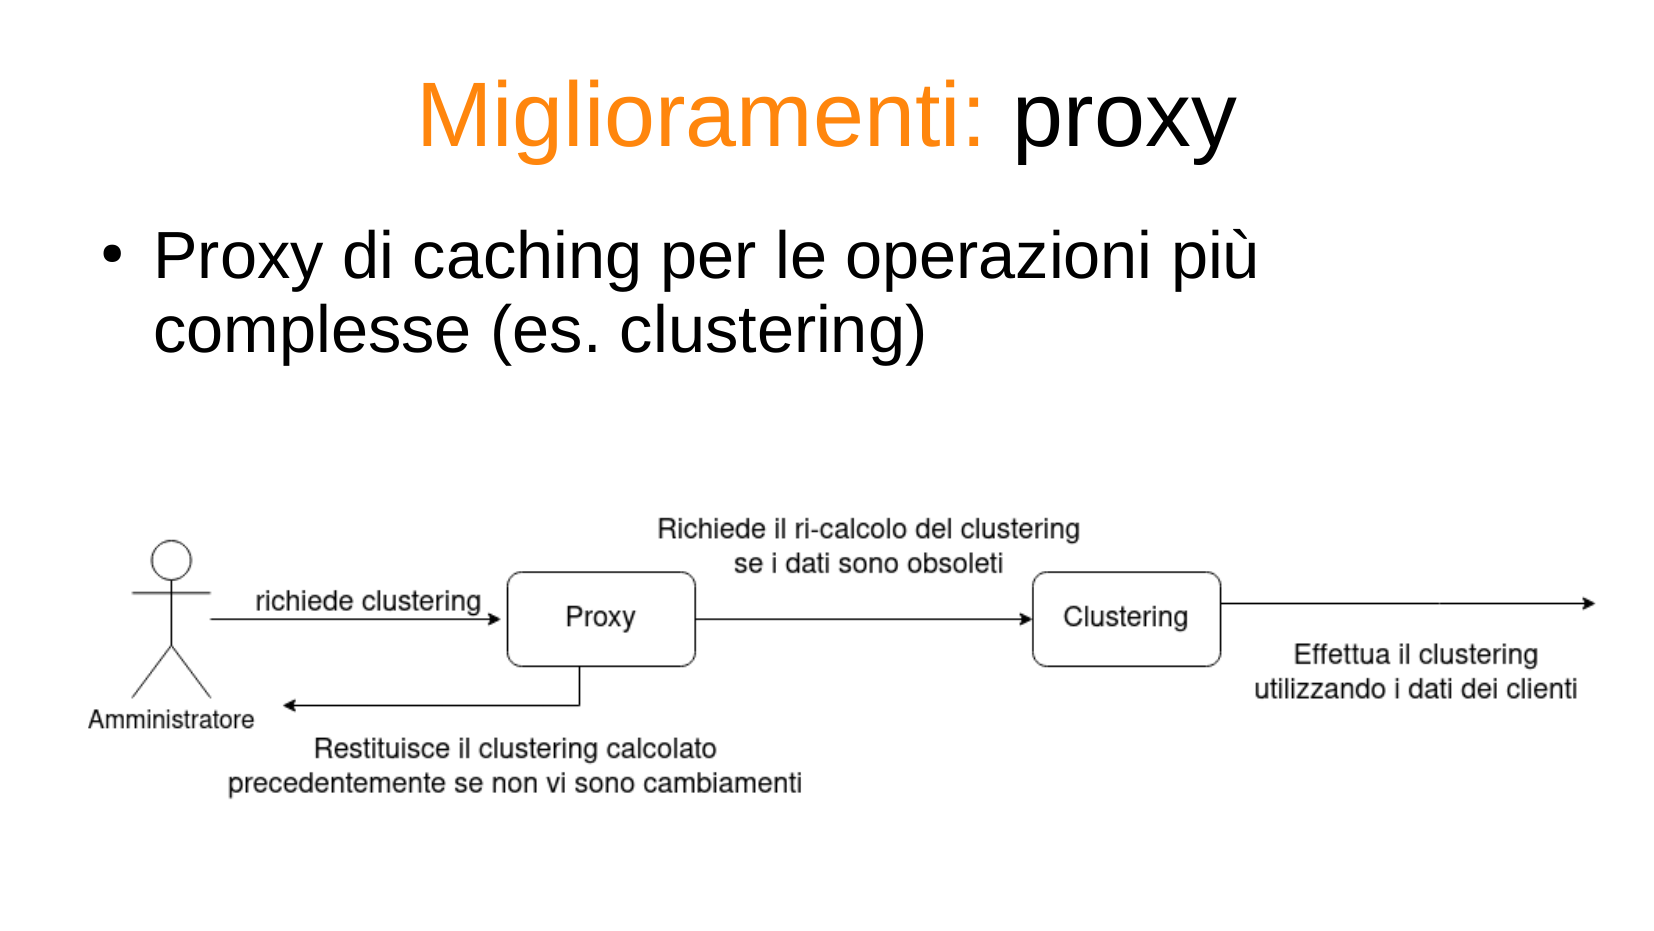

# Miglioramenti: proxy
Proxy di caching per le operazioni più complesse (es. clustering)